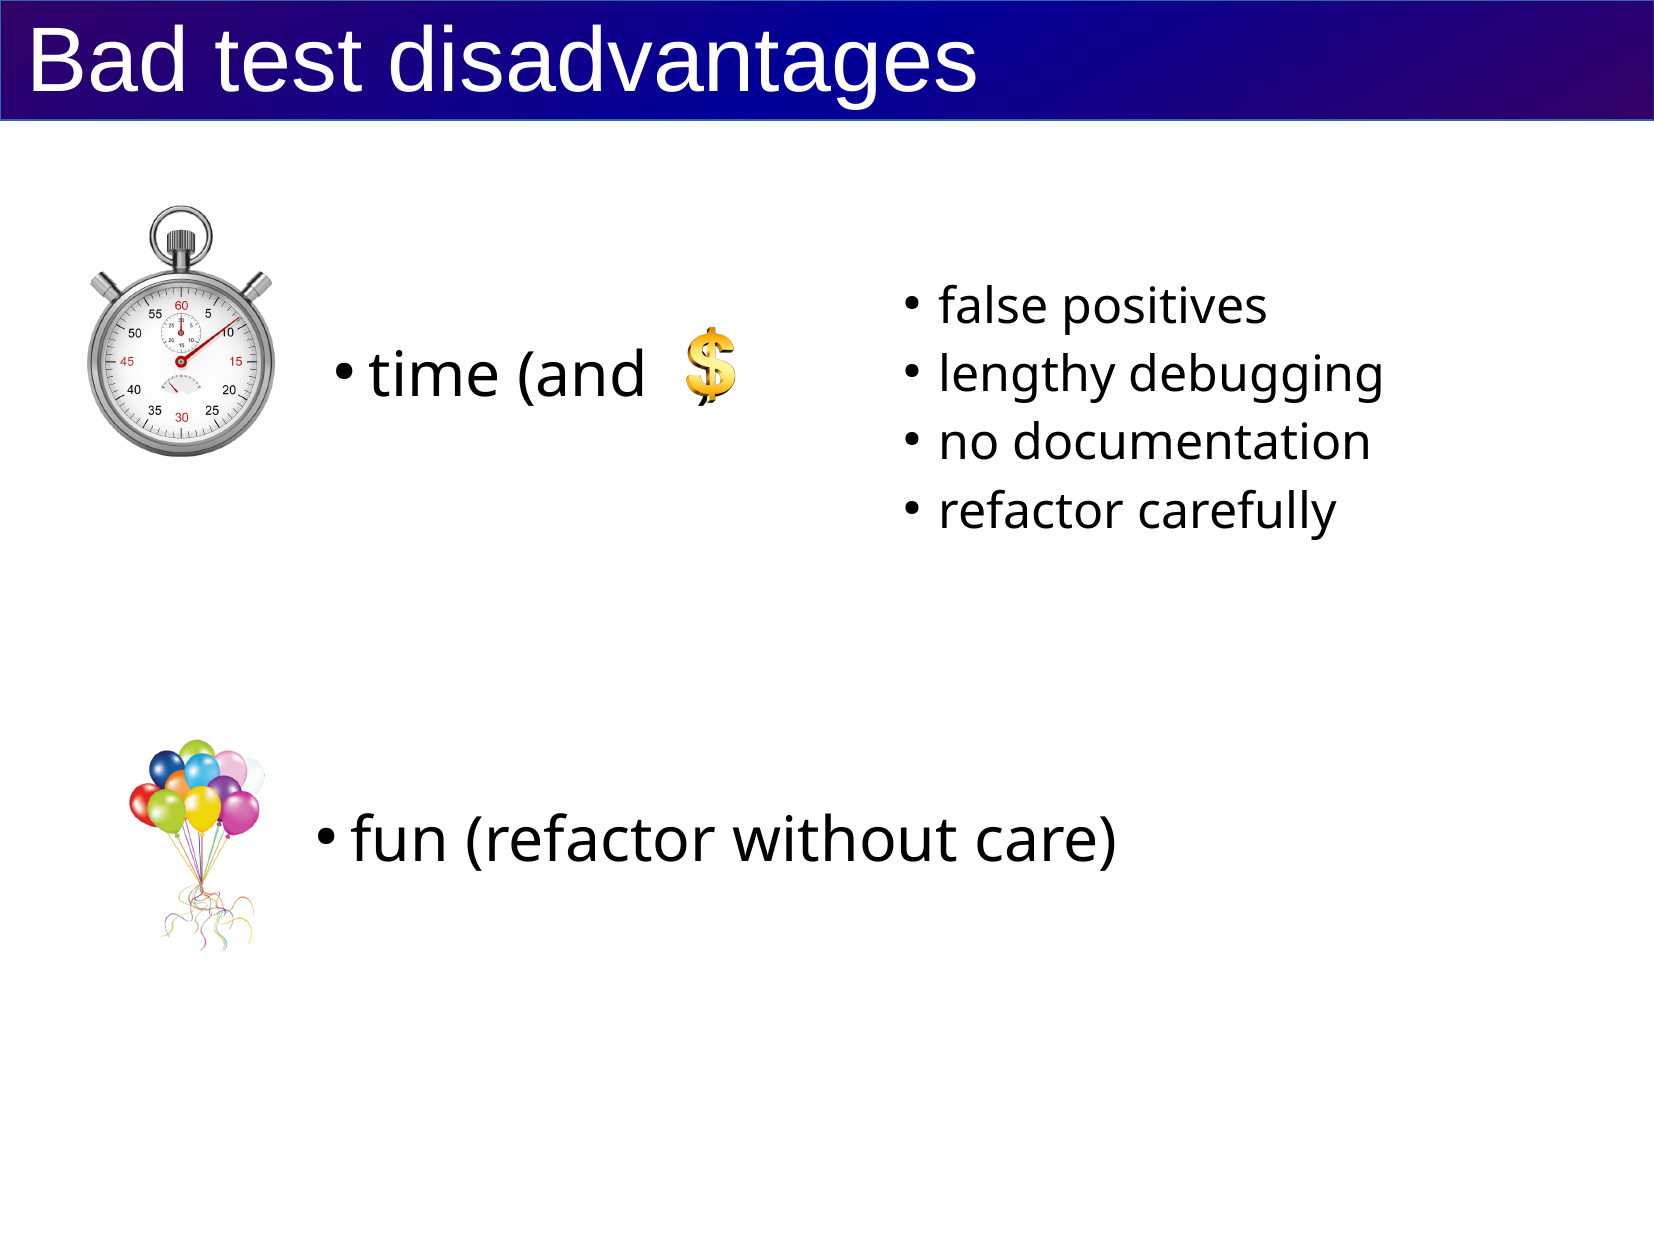

# Bad test disadvantages
false positives
lengthy debugging
no documentation
refactor carefully
time (and )
fun (refactor without care)